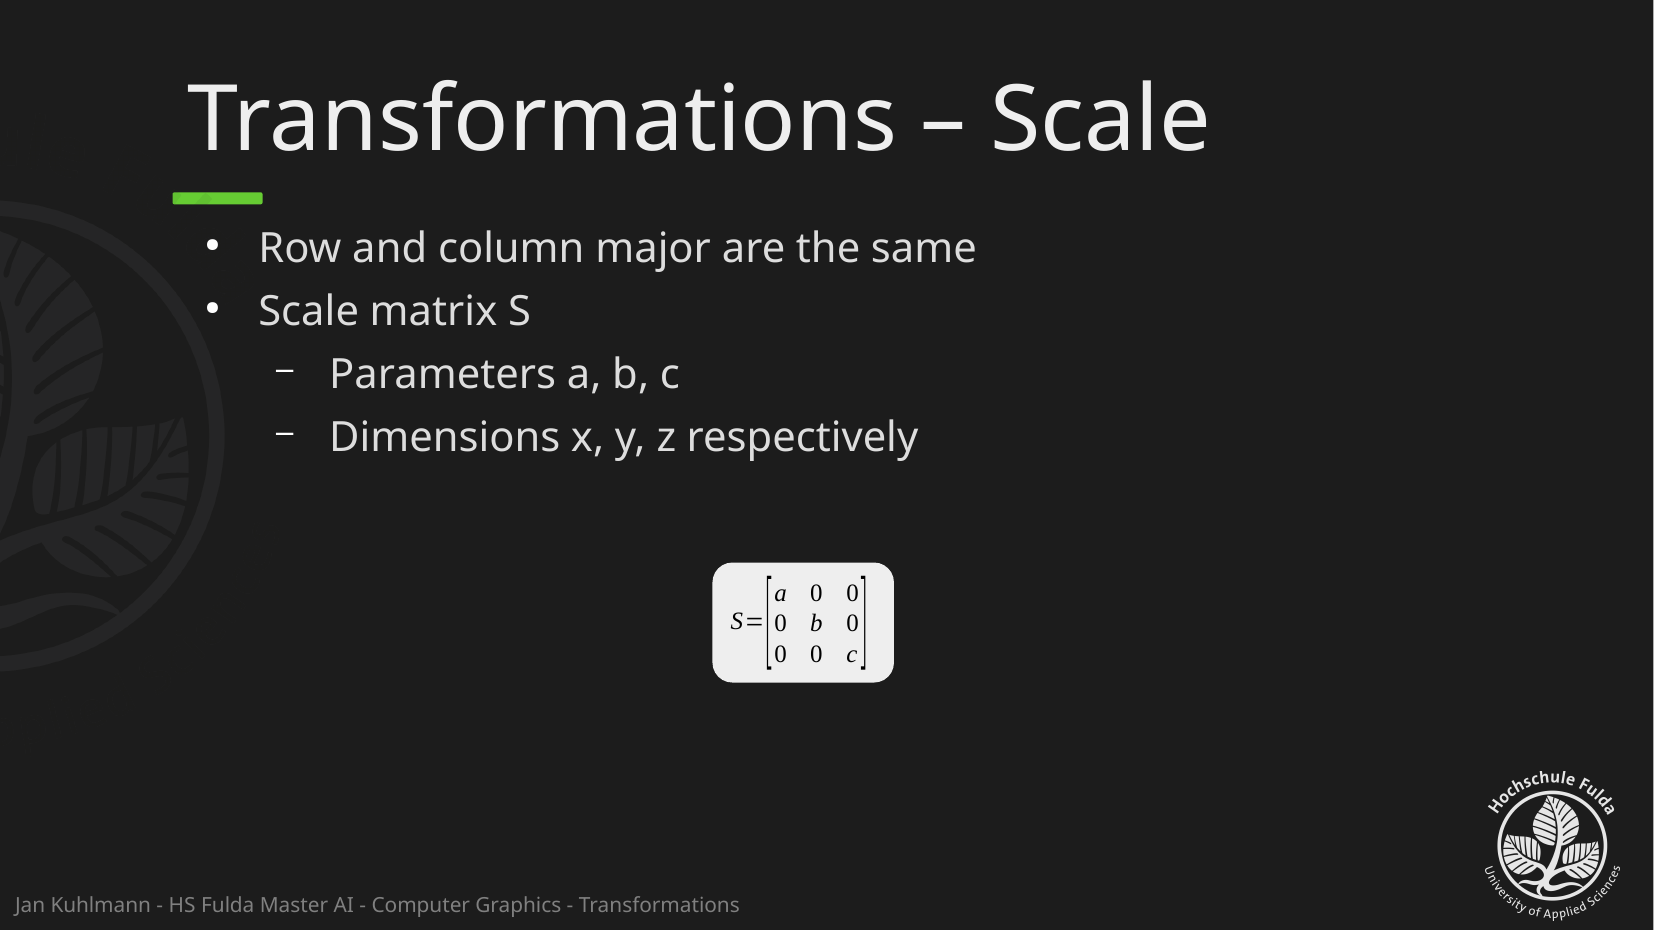

# Transformations – Scale
Row and column major are the same
Scale matrix S
Parameters a, b, c
Dimensions x, y, z respectively
Jan Kuhlmann - HS Fulda Master AI - Computer Graphics - Transformations